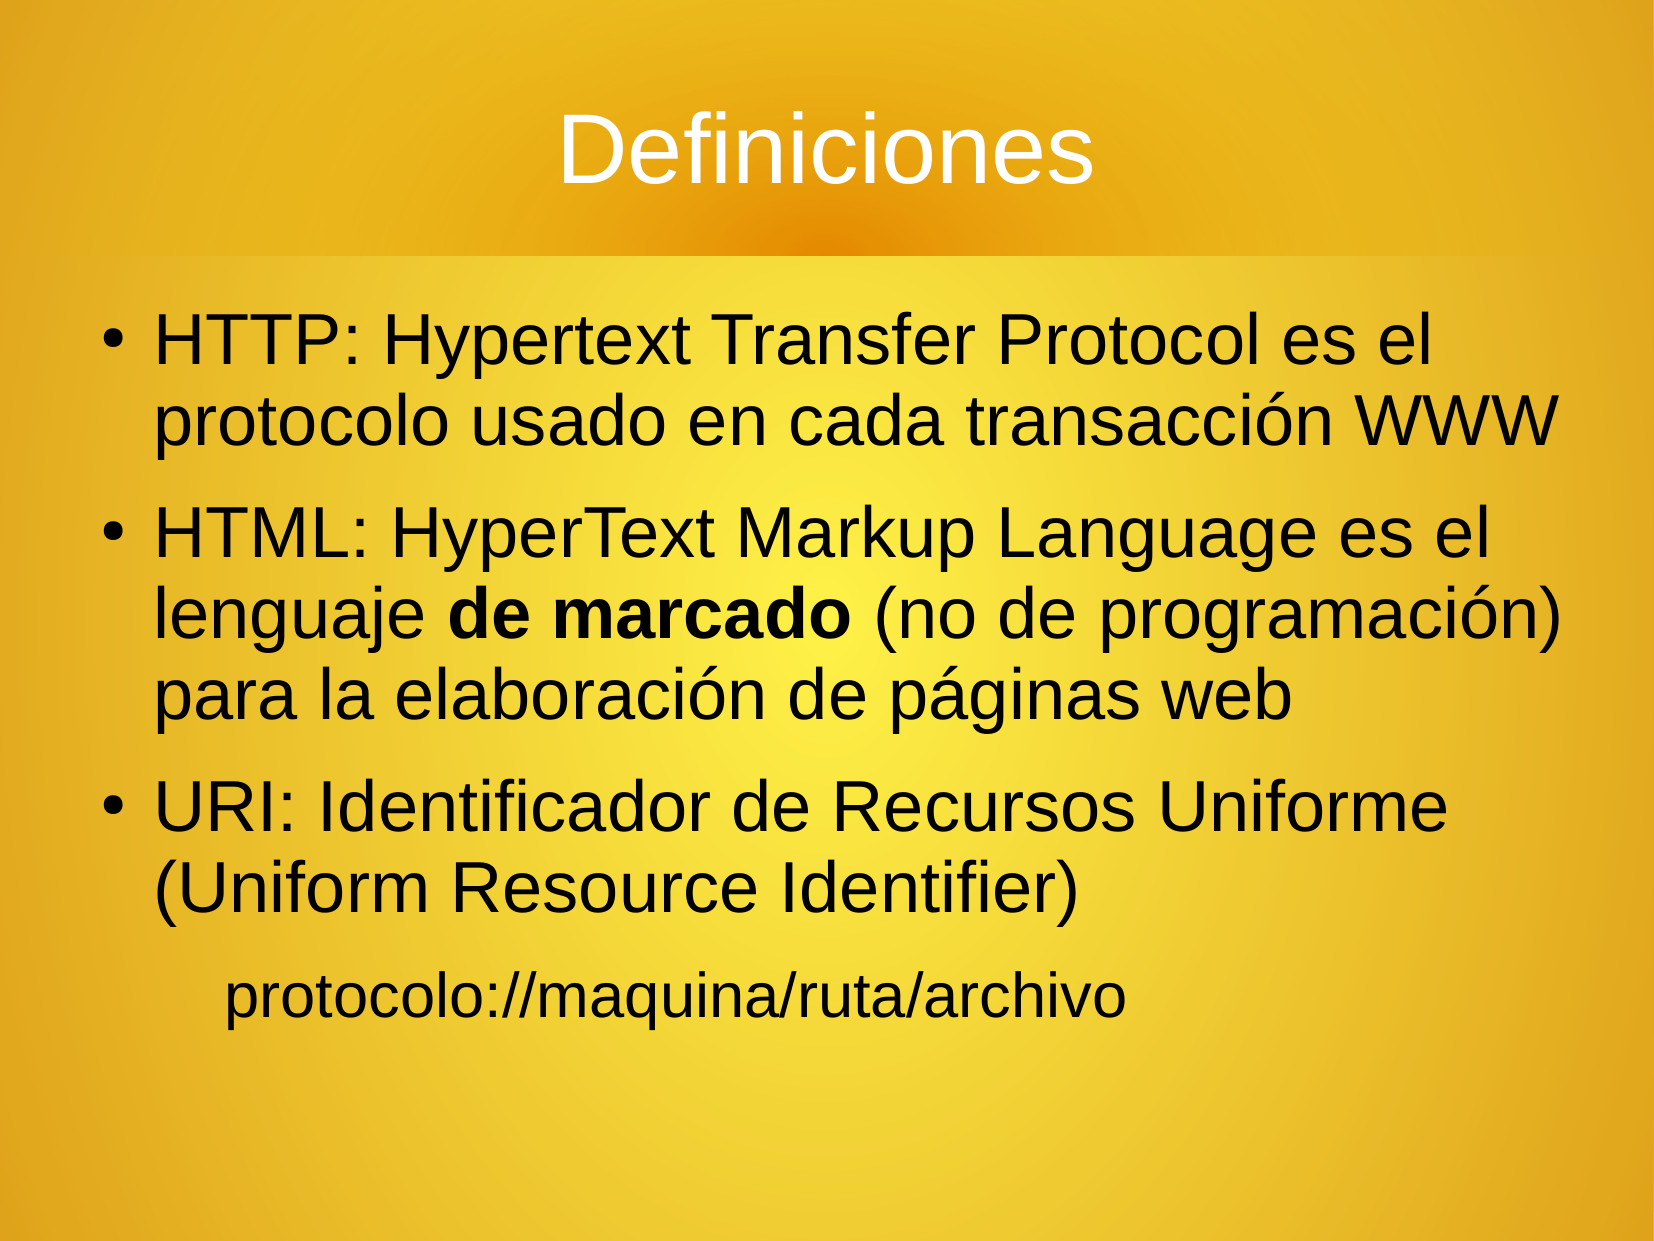

# Definiciones
HTTP: Hypertext Transfer Protocol es el protocolo usado en cada transacción WWW
HTML: HyperText Markup Language es el lenguaje de marcado (no de programación) para la elaboración de páginas web
URI: Identificador de Recursos Uniforme (Uniform Resource Identifier)
protocolo://maquina/ruta/archivo